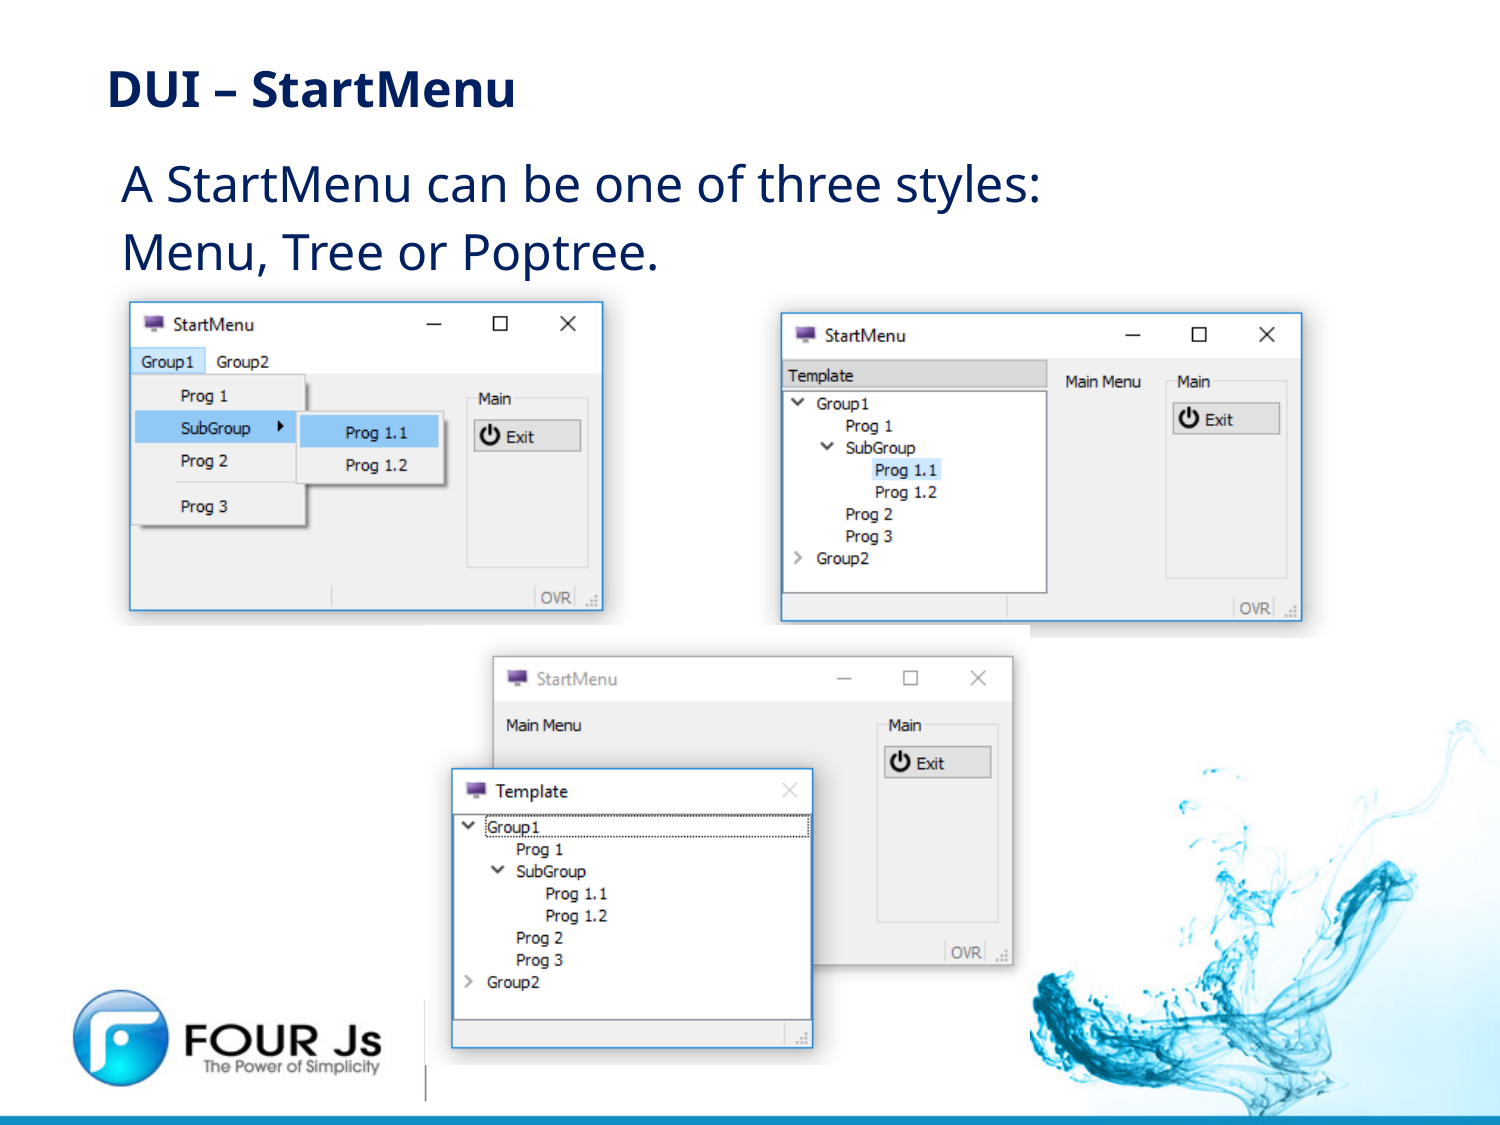

# DUI – StartMenu
A StartMenu can be one of three styles:
Menu, Tree or Poptree.